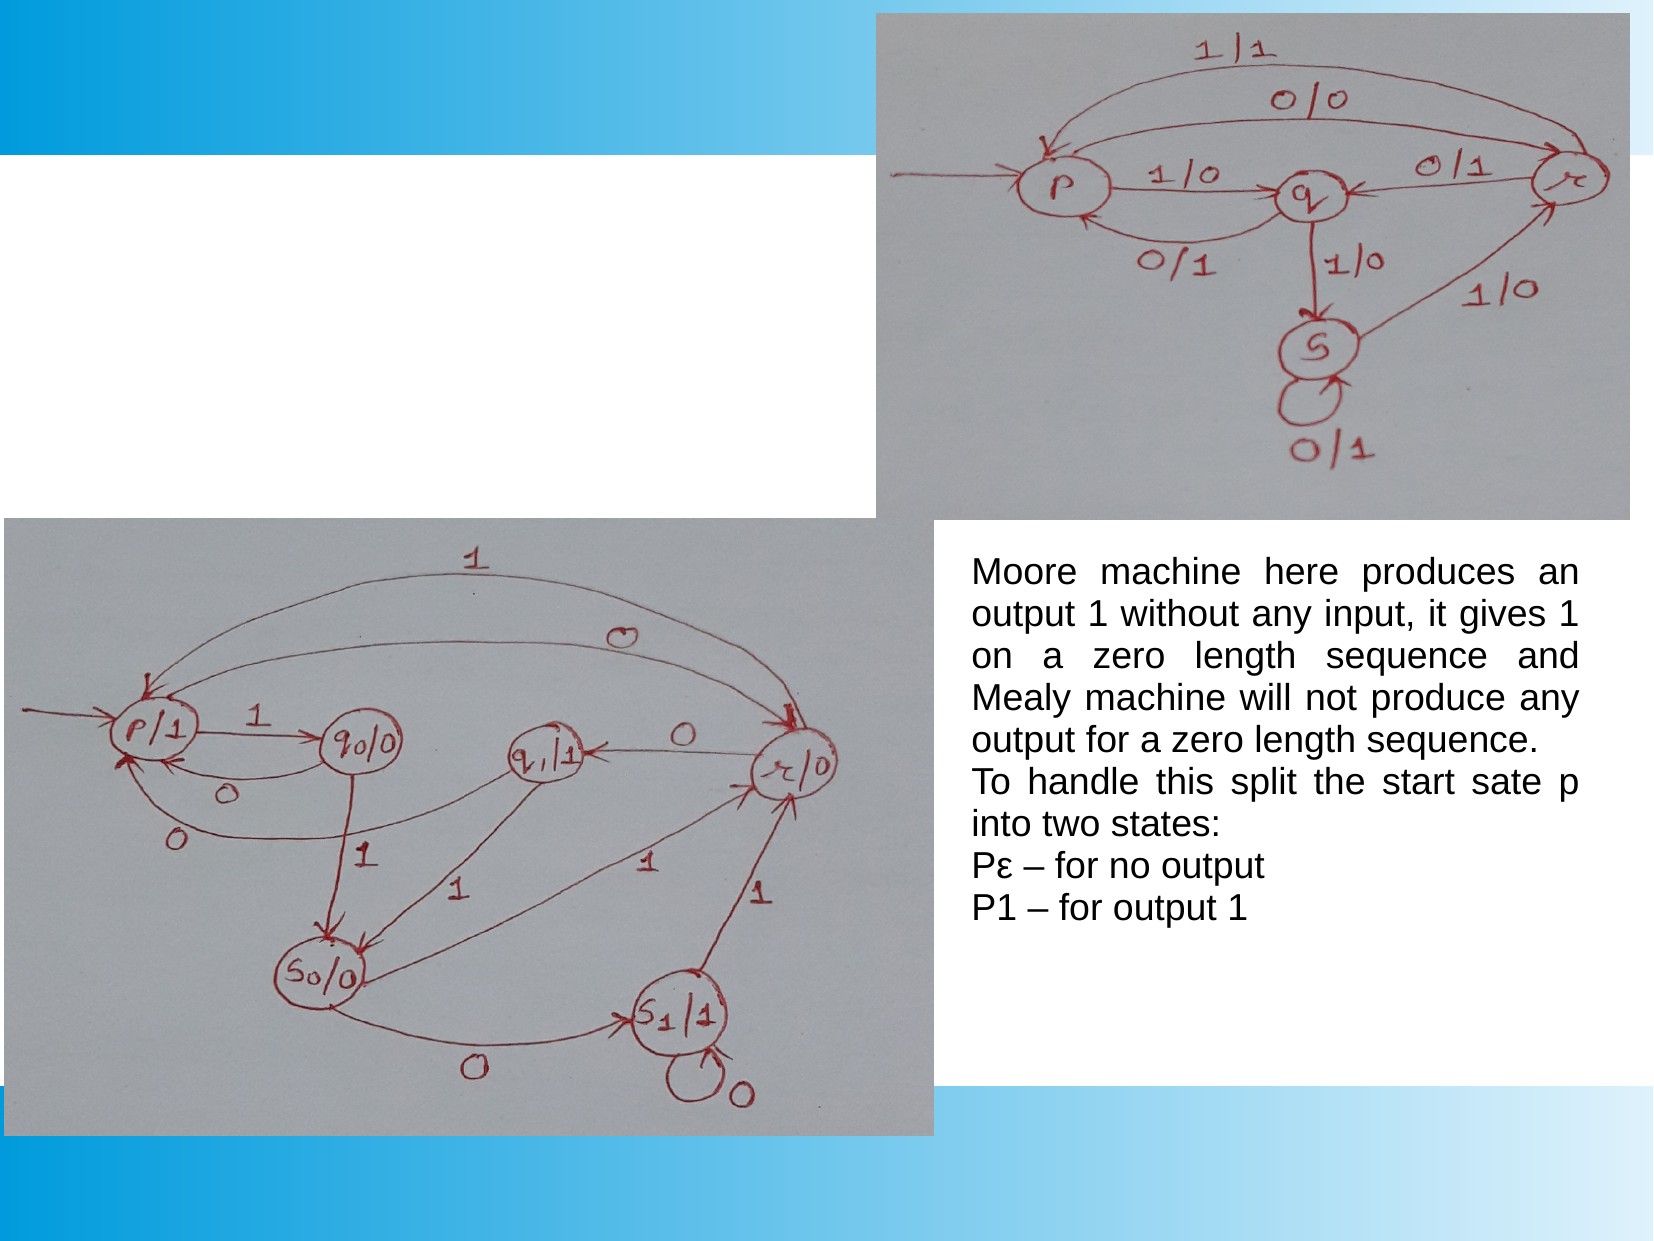

Moore machine here produces an output 1 without any input, it gives 1 on a zero length sequence and Mealy machine will not produce any output for a zero length sequence.
To handle this split the start sate p into two states:
Pε – for no output
P1 – for output 1